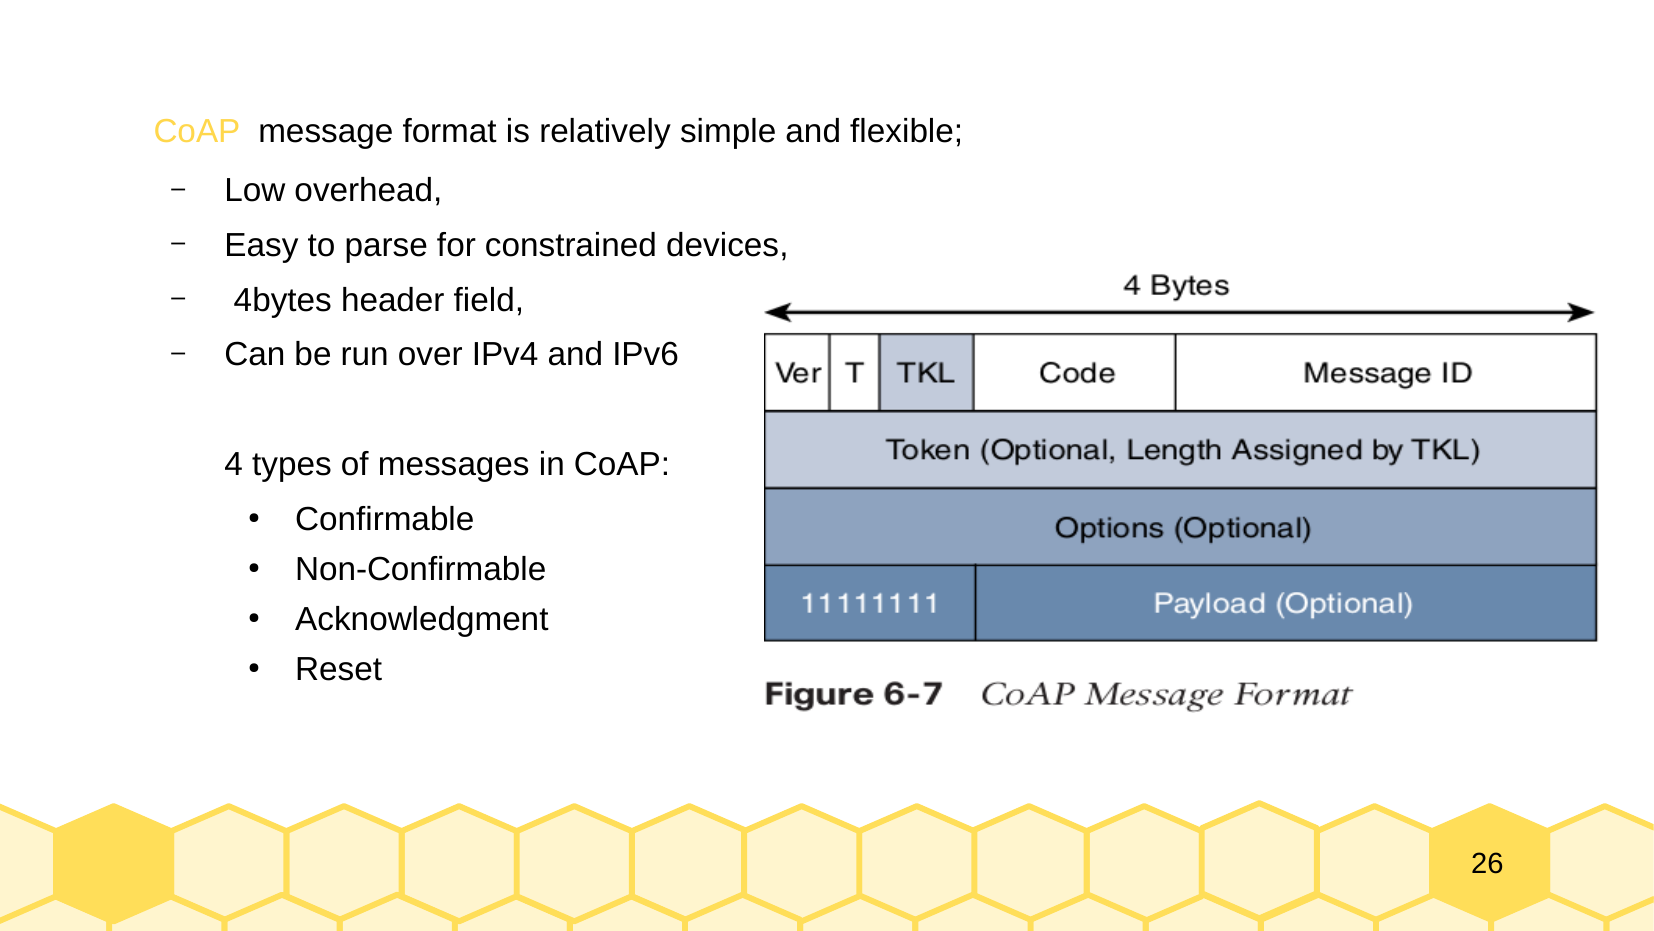

# CoAP message format is relatively simple and flexible;
Low overhead,
Easy to parse for constrained devices,
 4bytes header field,
Can be run over IPv4 and IPv6
4 types of messages in CoAP:
Confirmable
Non-Confirmable
Acknowledgment
Reset